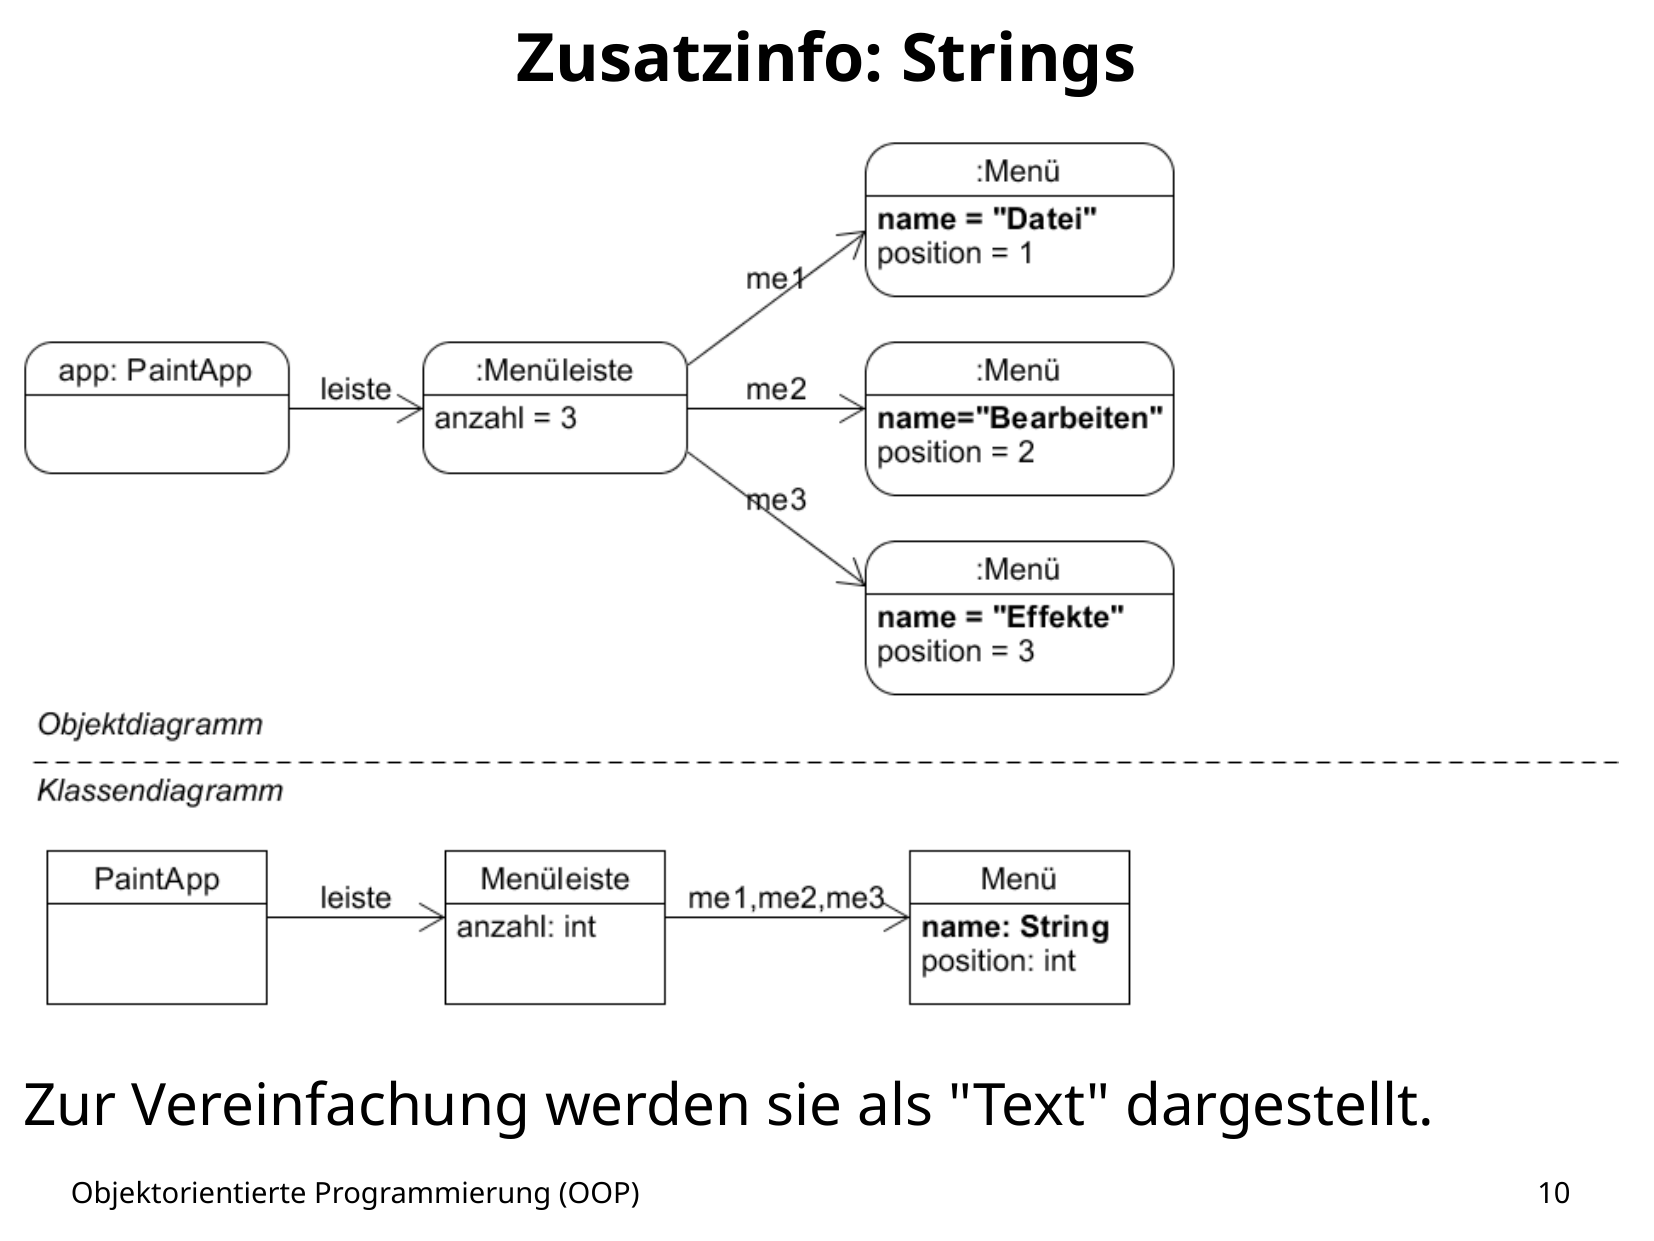

# Zusatzinfo: Strings
Zur Vereinfachung werden sie als "Text" dargestellt.
Objektorientierte Programmierung (OOP)
10